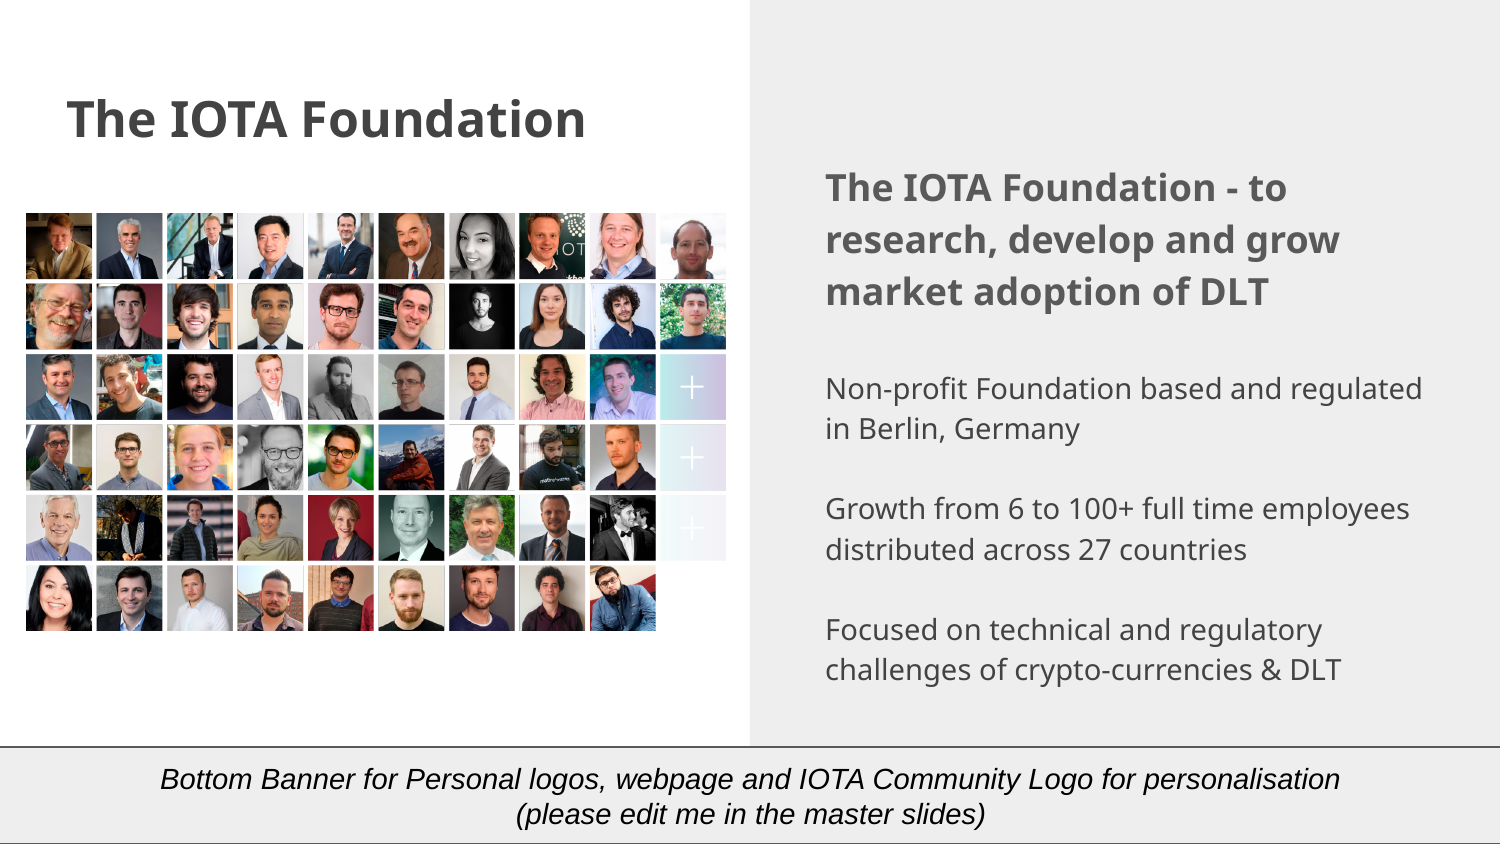

# The IOTA Foundation
The IOTA Foundation - to research, develop and grow market adoption of DLT
Non-profit Foundation based and regulated in Berlin, Germany
Growth from 6 to 100+ full time employees distributed across 27 countries
Focused on technical and regulatory challenges of crypto-currencies & DLT